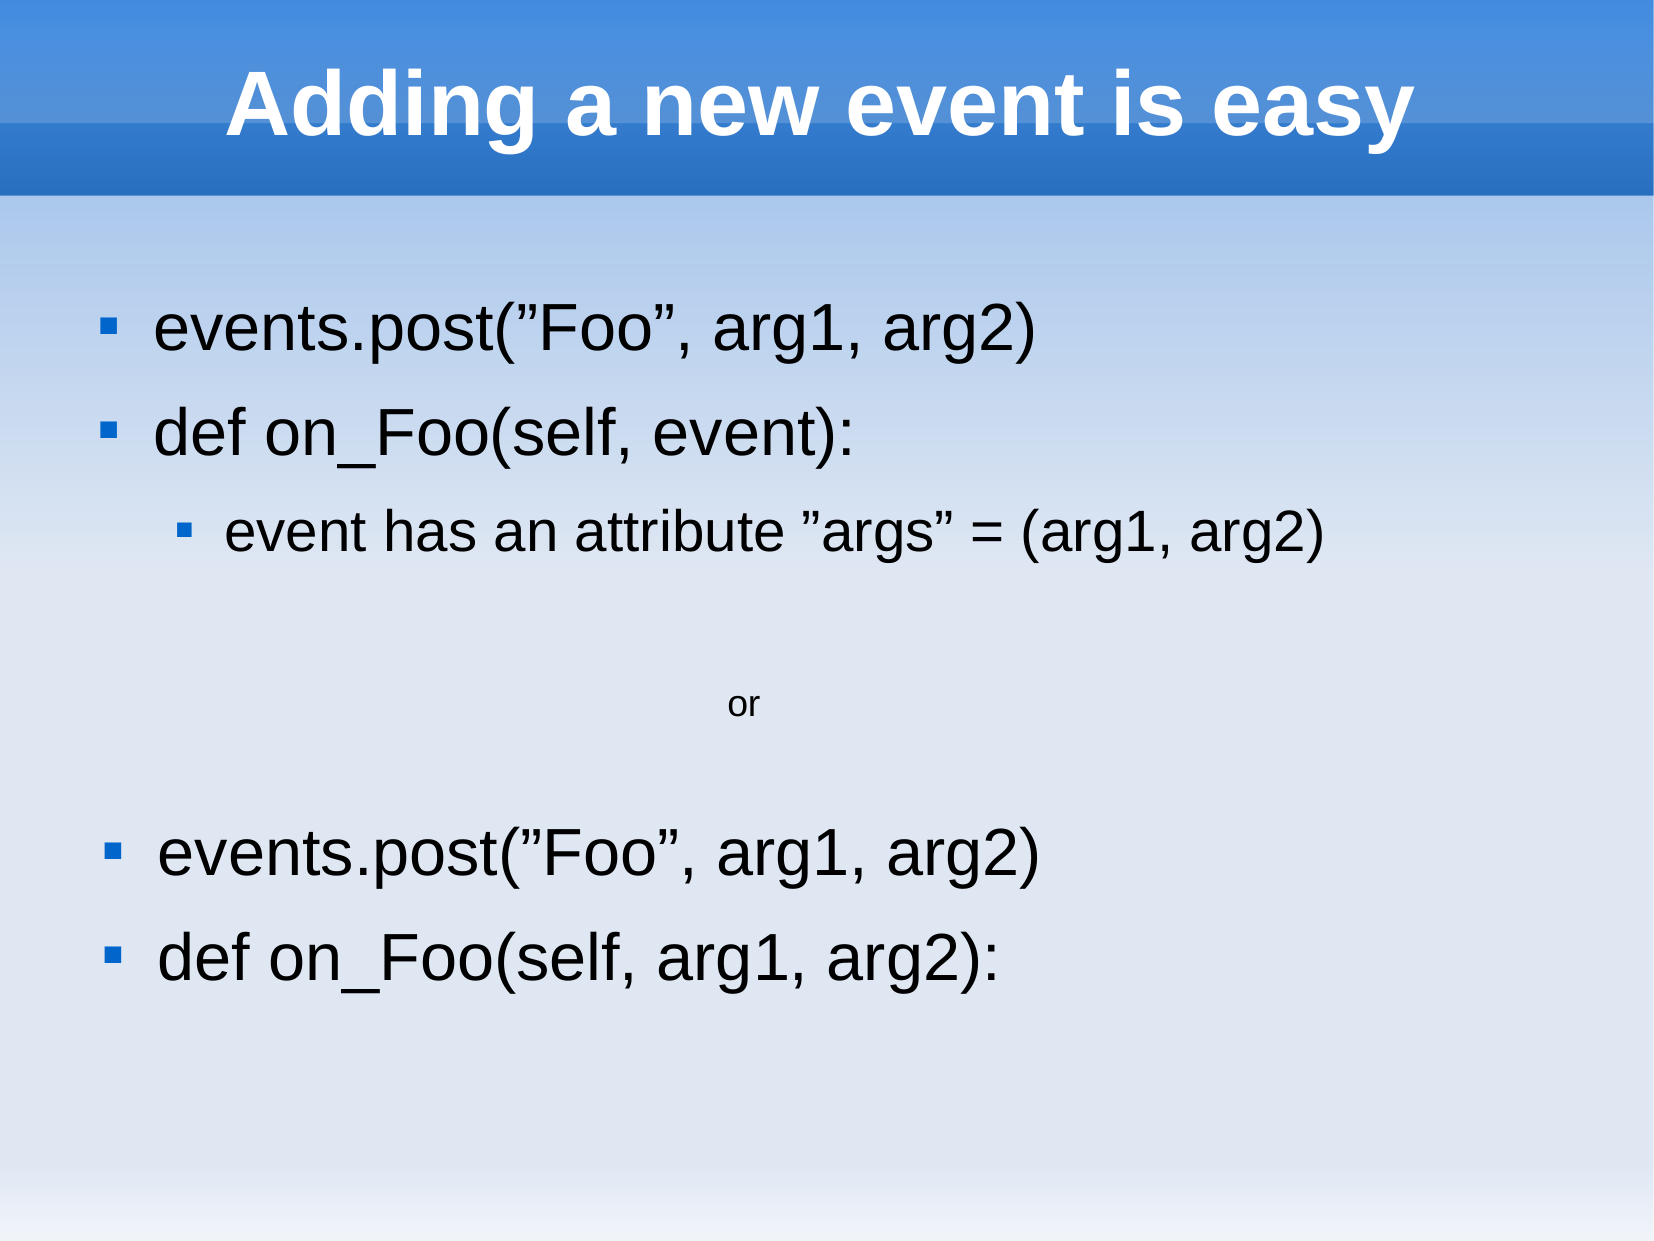

# Adding a new event is easy
events.post(”Foo”, arg1, arg2)
def on_Foo(self, event):
event has an attribute ”args” = (arg1, arg2)
or
events.post(”Foo”, arg1, arg2)
def on_Foo(self, arg1, arg2):